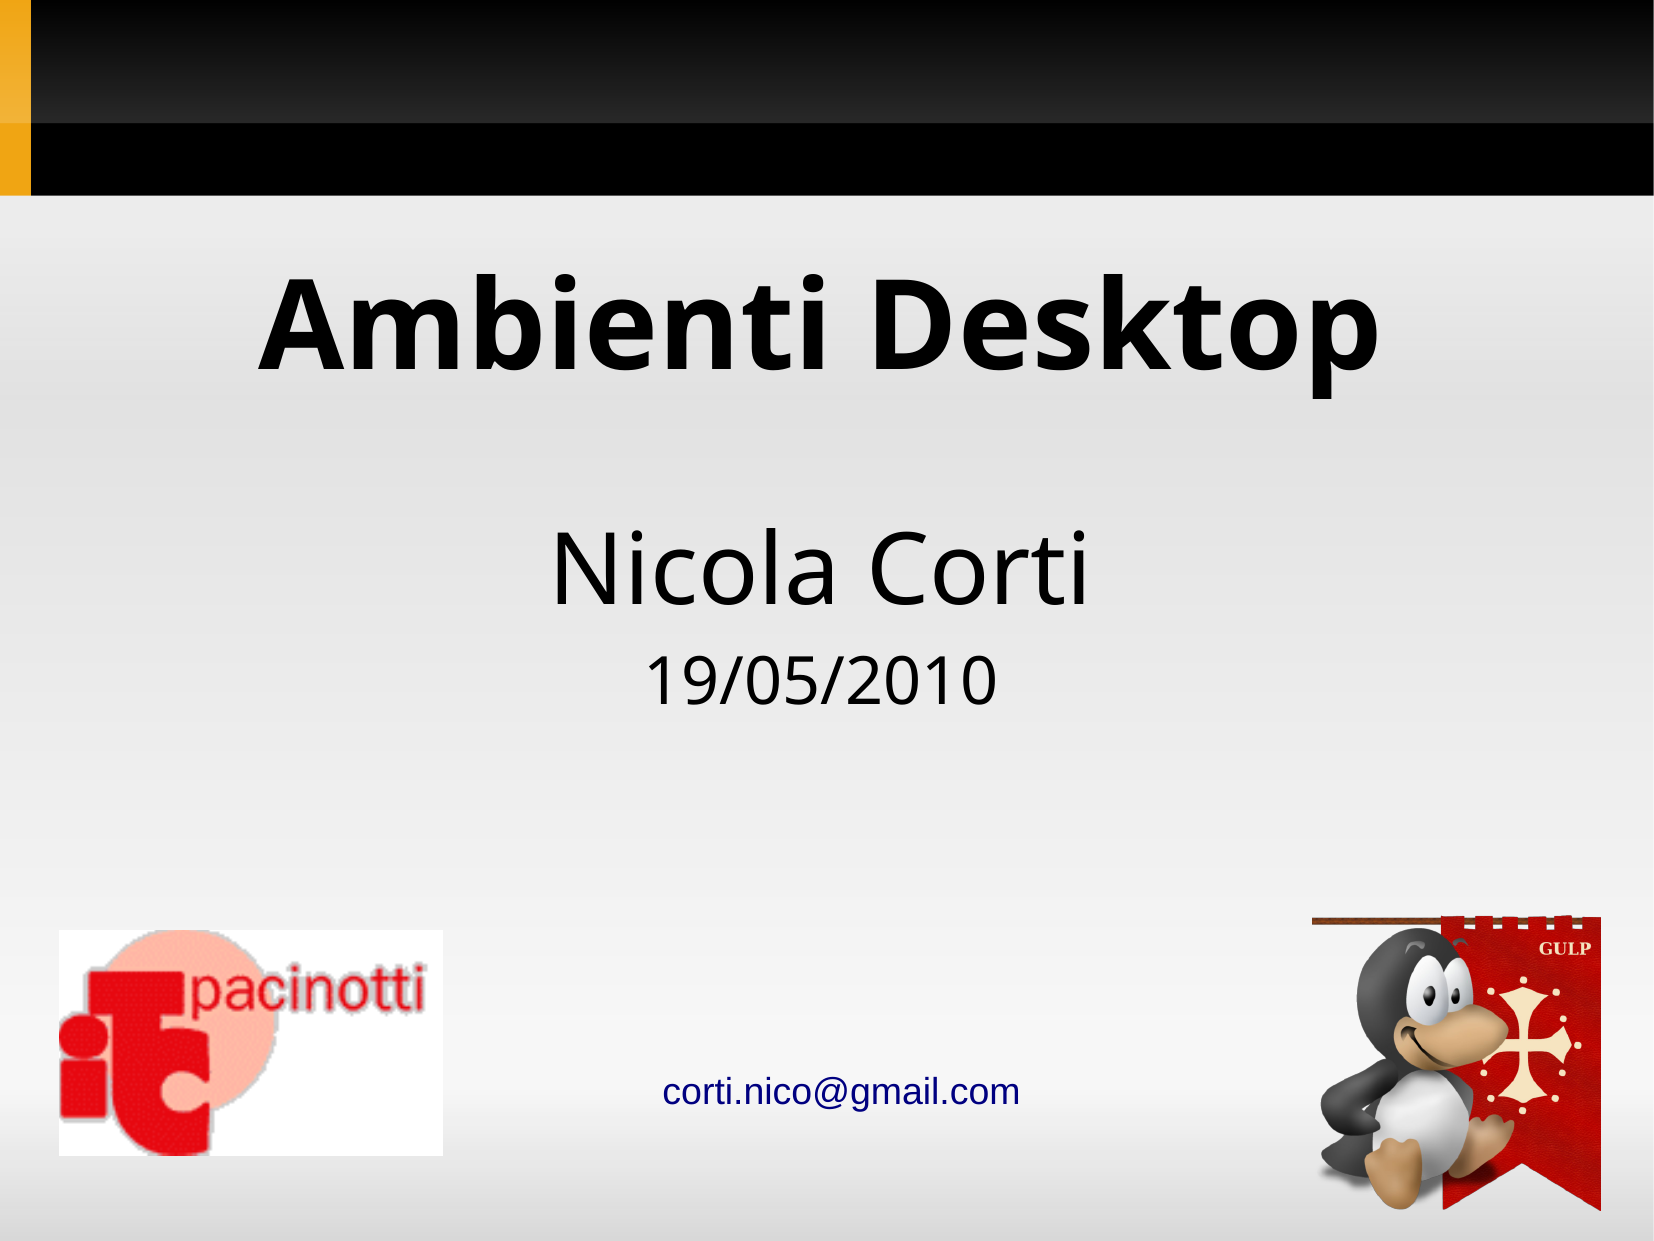

# Ambienti Desktop
Nicola Corti
19/05/2010
corti.nico@gmail.com